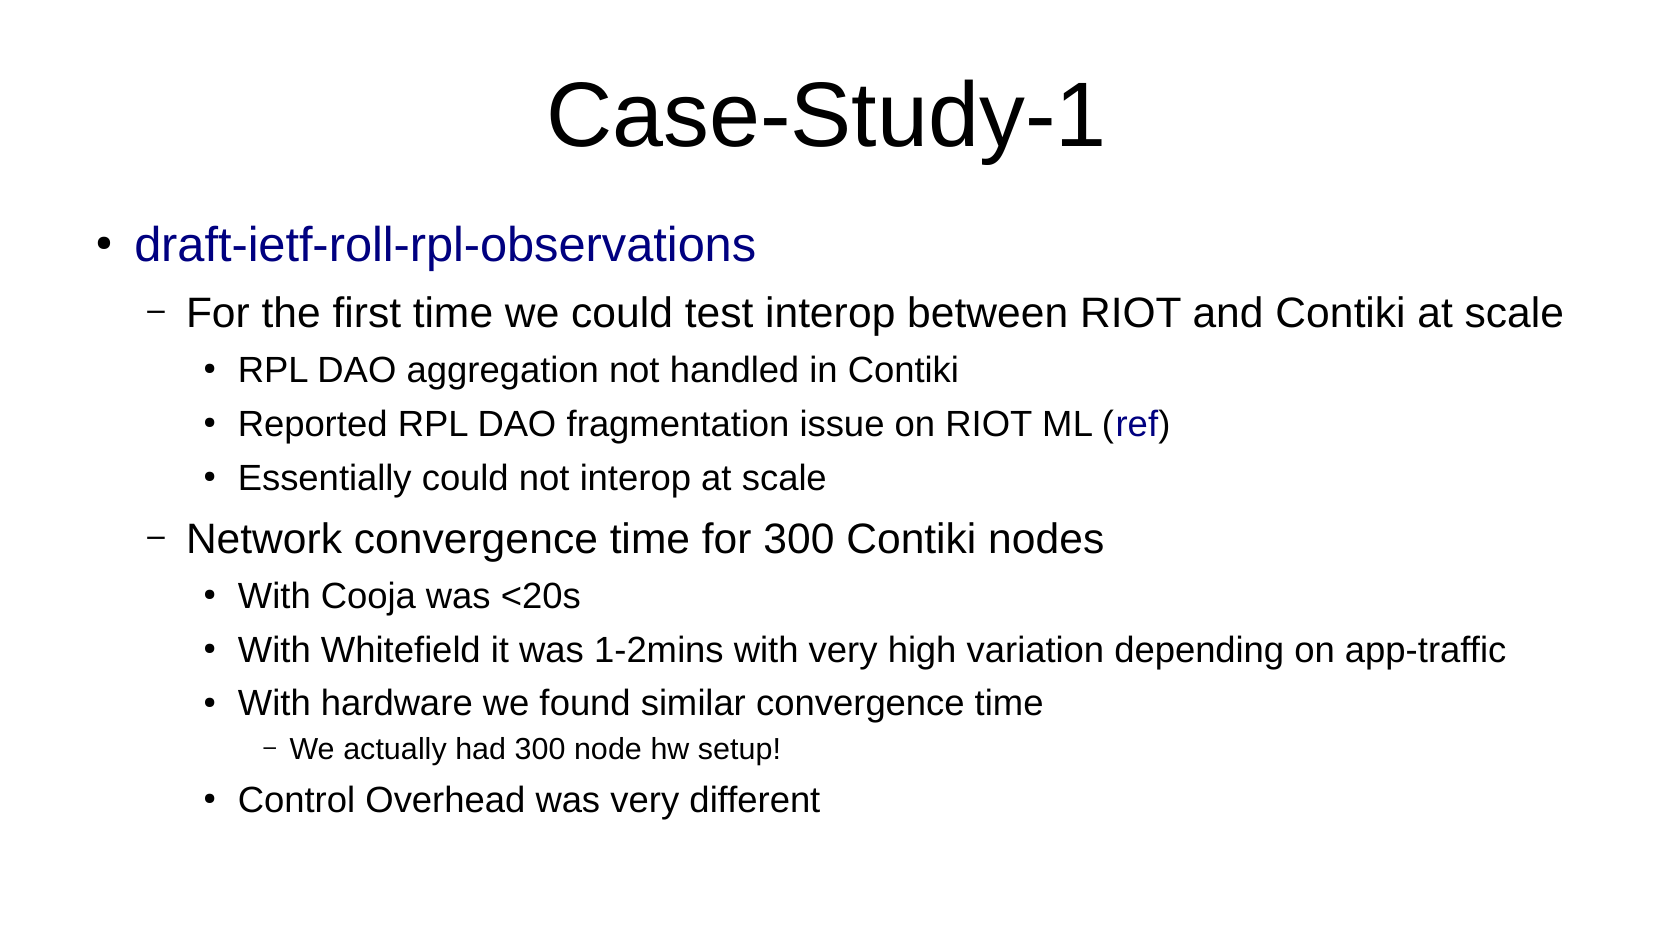

# Case-Study-1
draft-ietf-roll-rpl-observations
For the first time we could test interop between RIOT and Contiki at scale
RPL DAO aggregation not handled in Contiki
Reported RPL DAO fragmentation issue on RIOT ML (ref)
Essentially could not interop at scale
Network convergence time for 300 Contiki nodes
With Cooja was <20s
With Whitefield it was 1-2mins with very high variation depending on app-traffic
With hardware we found similar convergence time
We actually had 300 node hw setup!
Control Overhead was very different